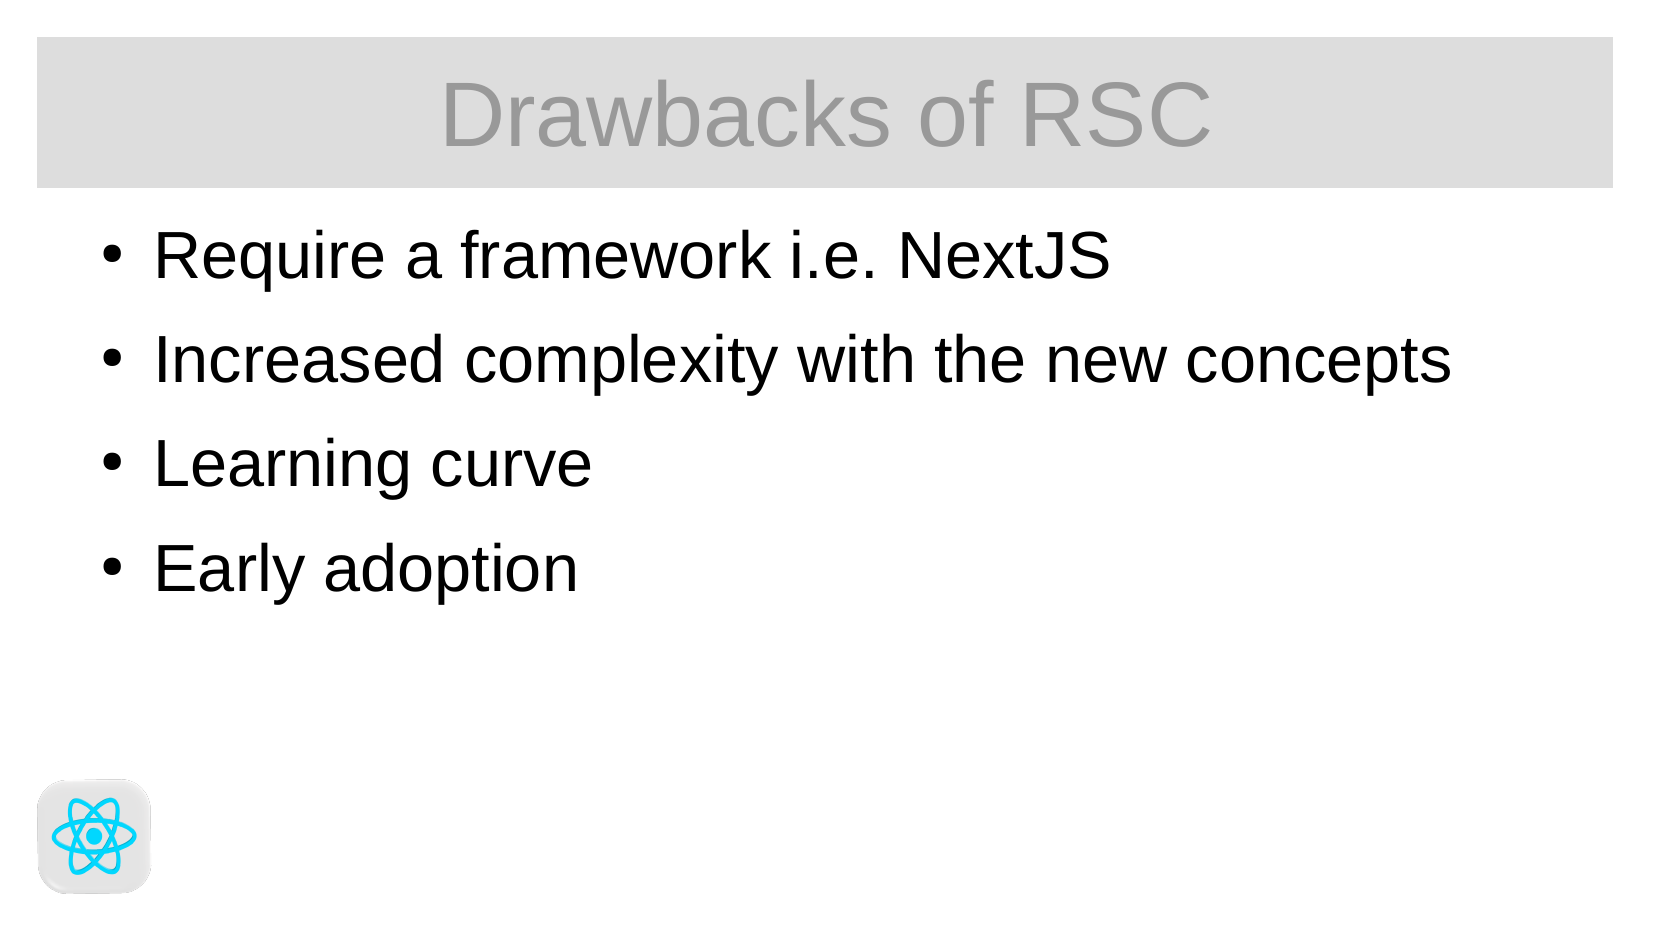

# Drawbacks of RSC
Require a framework i.e. NextJS
Increased complexity with the new concepts
Learning curve
Early adoption